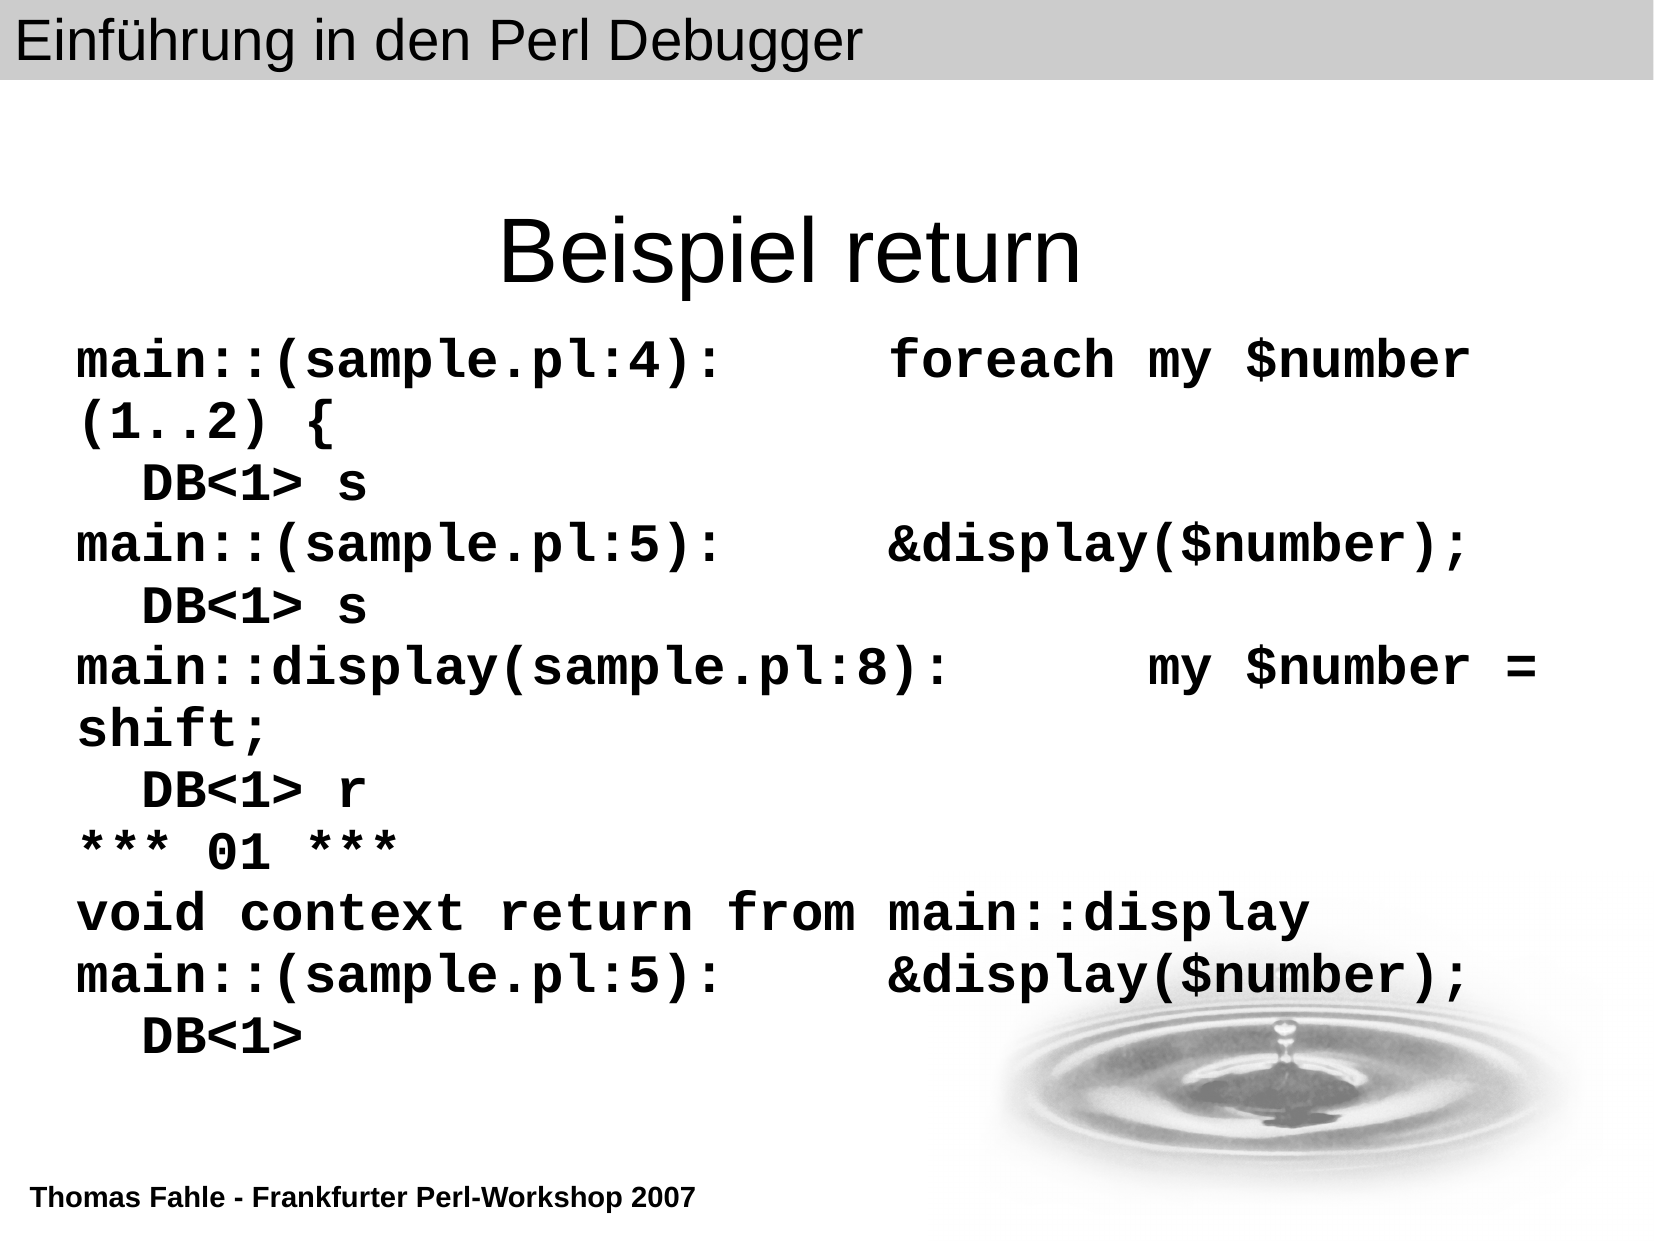

# Beispiel return
main::(sample.pl:4): foreach my $number (1..2) {
 DB<1> s
main::(sample.pl:5): &display($number);
 DB<1> s
main::display(sample.pl:8): my $number = shift;
 DB<1> r
*** 01 ***
void context return from main::display
main::(sample.pl:5): &display($number);
 DB<1>